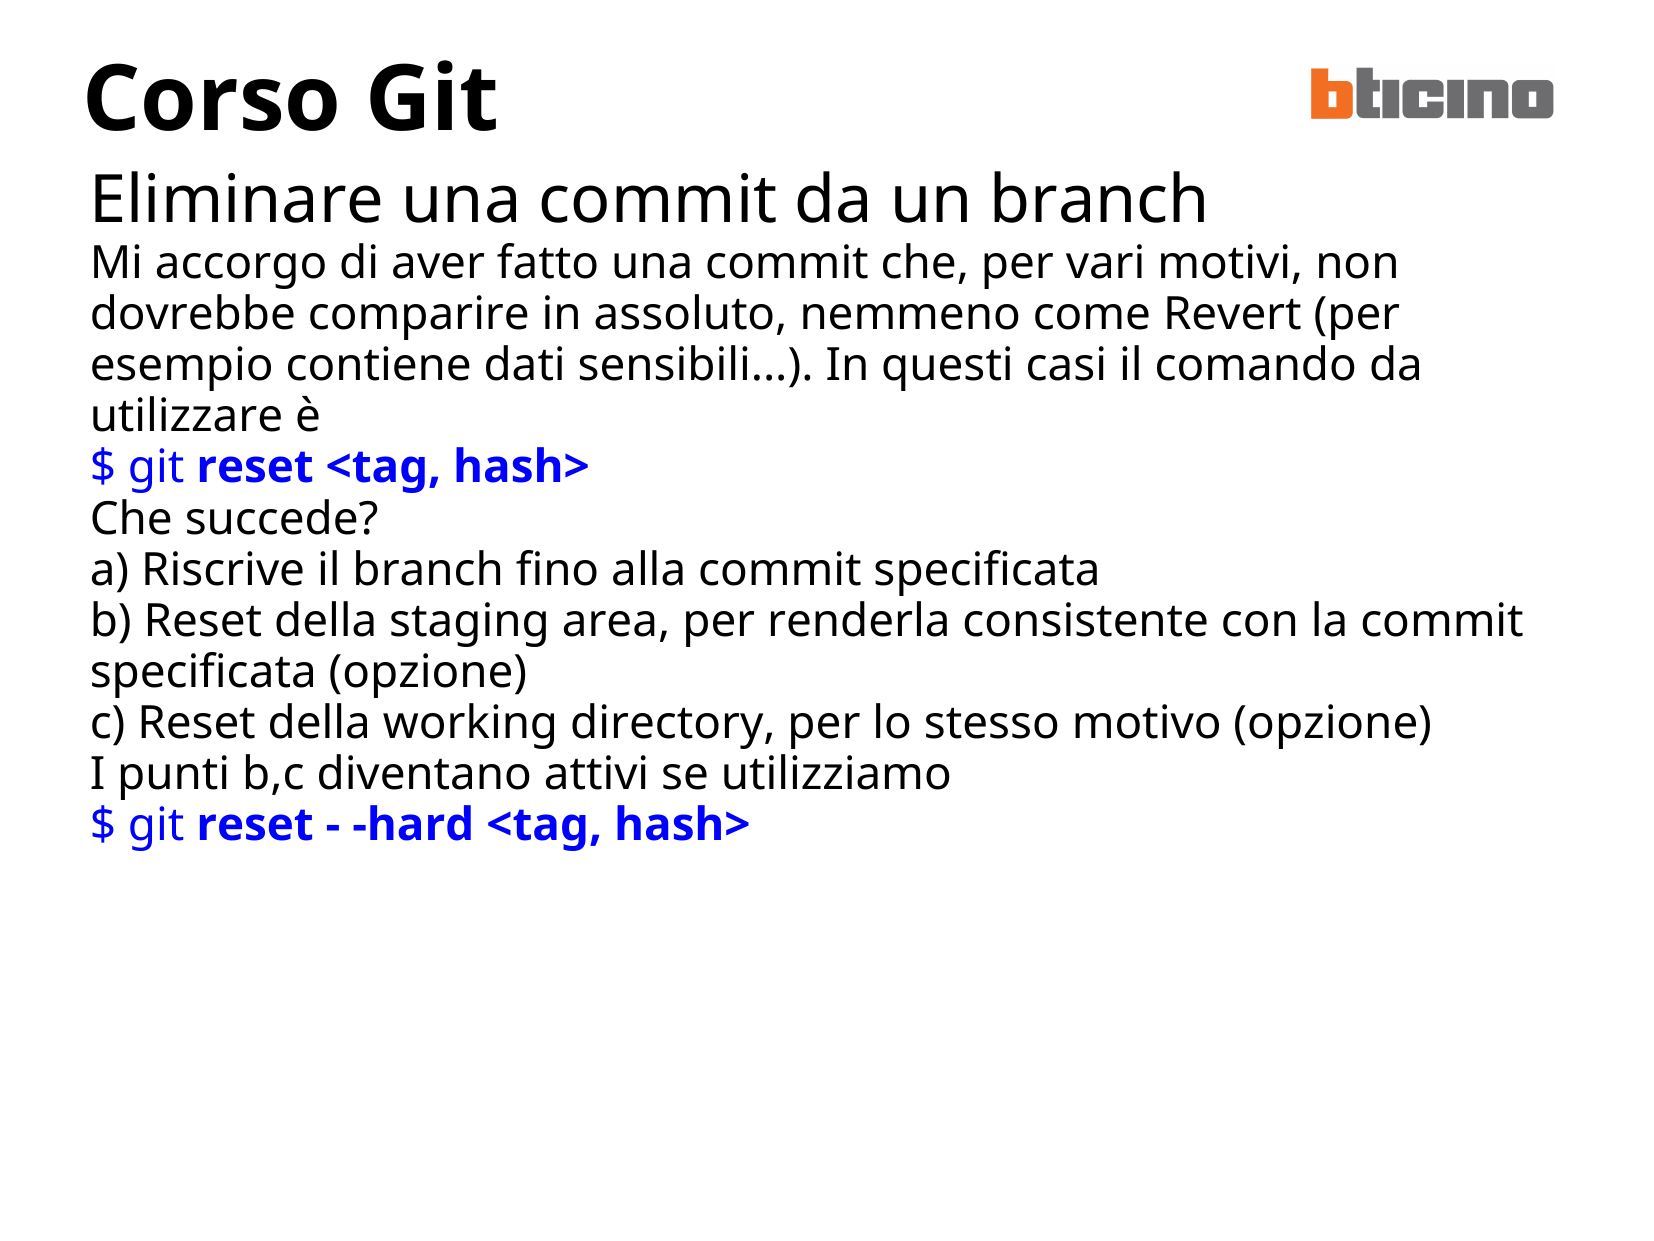

# Corso Git
Eliminare una commit da un branch
Mi accorgo di aver fatto una commit che, per vari motivi, non dovrebbe comparire in assoluto, nemmeno come Revert (per esempio contiene dati sensibili...). In questi casi il comando da utilizzare è
$ git reset <tag, hash>
Che succede?
a) Riscrive il branch fino alla commit specificata
b) Reset della staging area, per renderla consistente con la commit specificata (opzione)
c) Reset della working directory, per lo stesso motivo (opzione)
I punti b,c diventano attivi se utilizziamo
$ git reset - -hard <tag, hash>